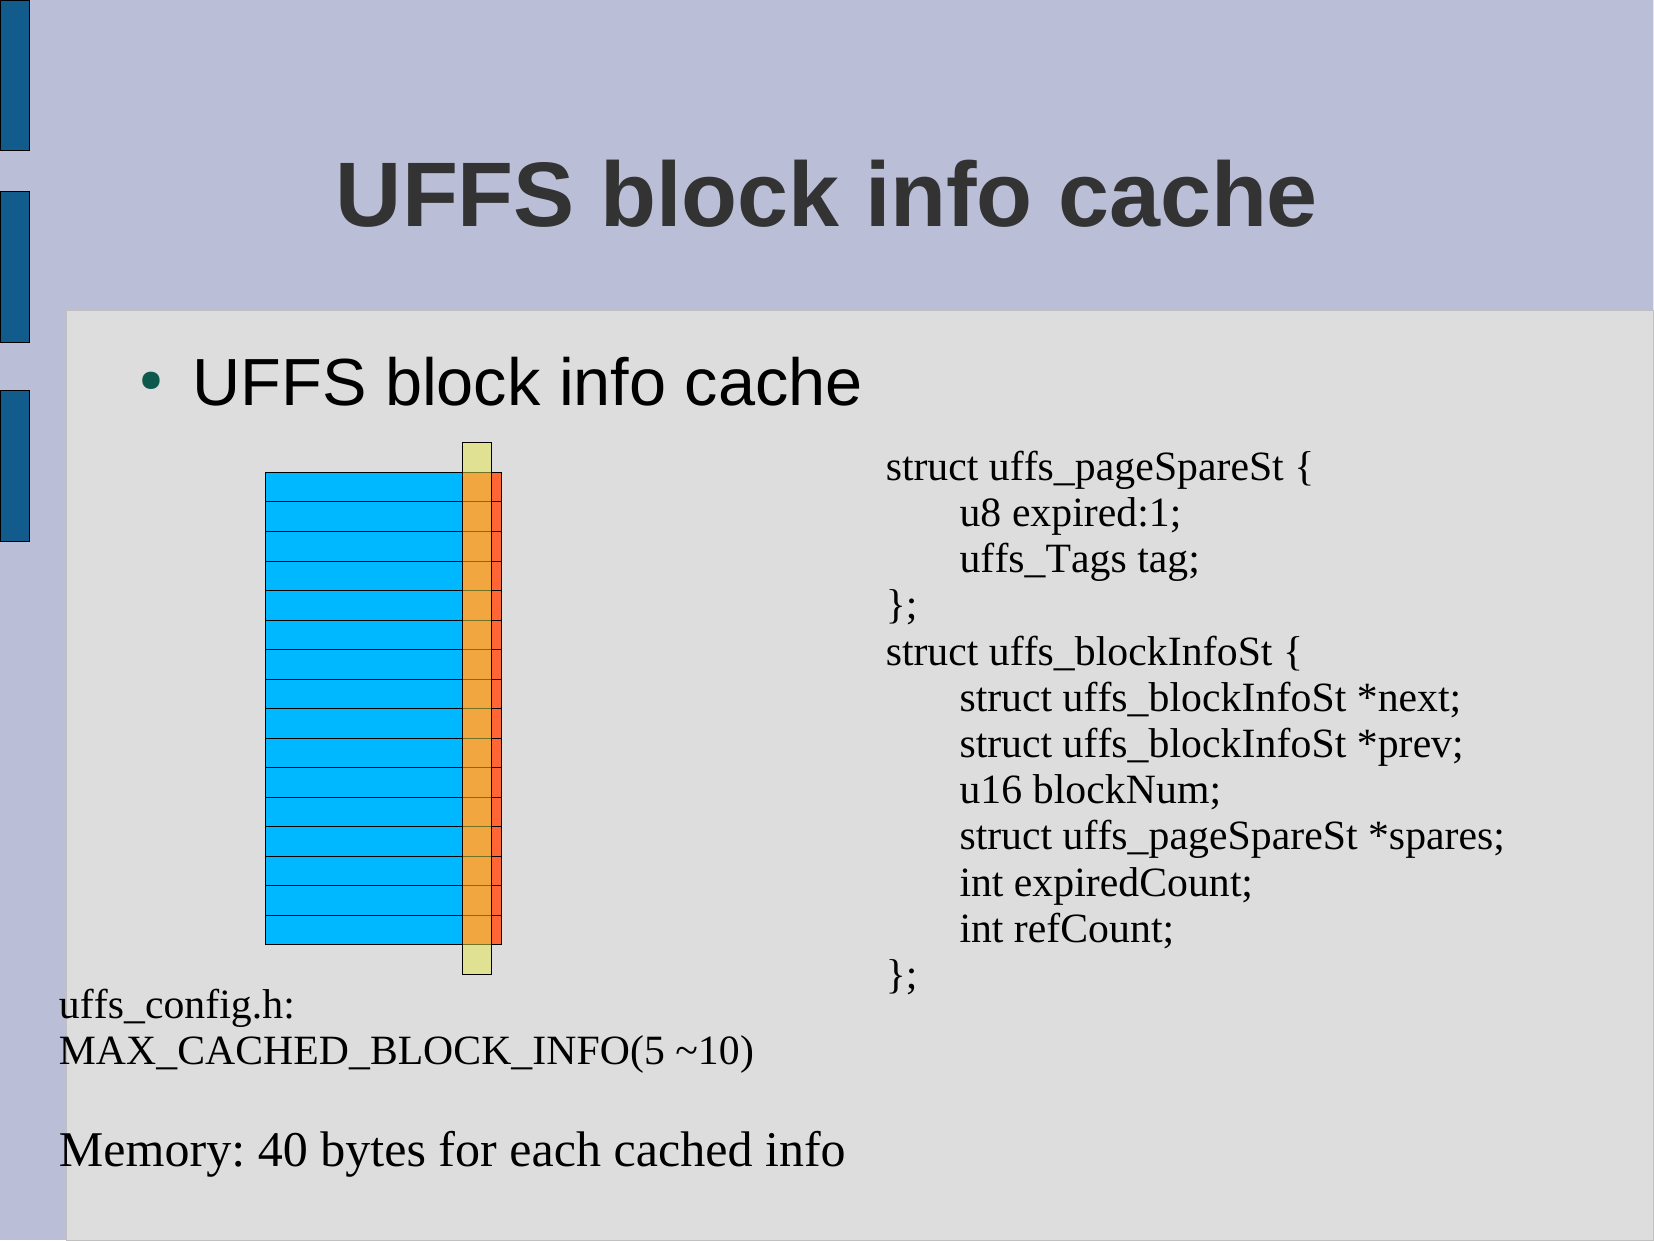

# UFFS block info cache
UFFS block info cache
struct uffs_pageSpareSt {
	u8 expired:1;
	uffs_Tags tag;
};
struct uffs_blockInfoSt {
	struct uffs_blockInfoSt *next;
	struct uffs_blockInfoSt *prev;
	u16 blockNum;
	struct uffs_pageSpareSt *spares;
	int expiredCount;
	int refCount;
};
uffs_config.h:
MAX_CACHED_BLOCK_INFO(5 ~10)
Memory: 40 bytes for each cached info